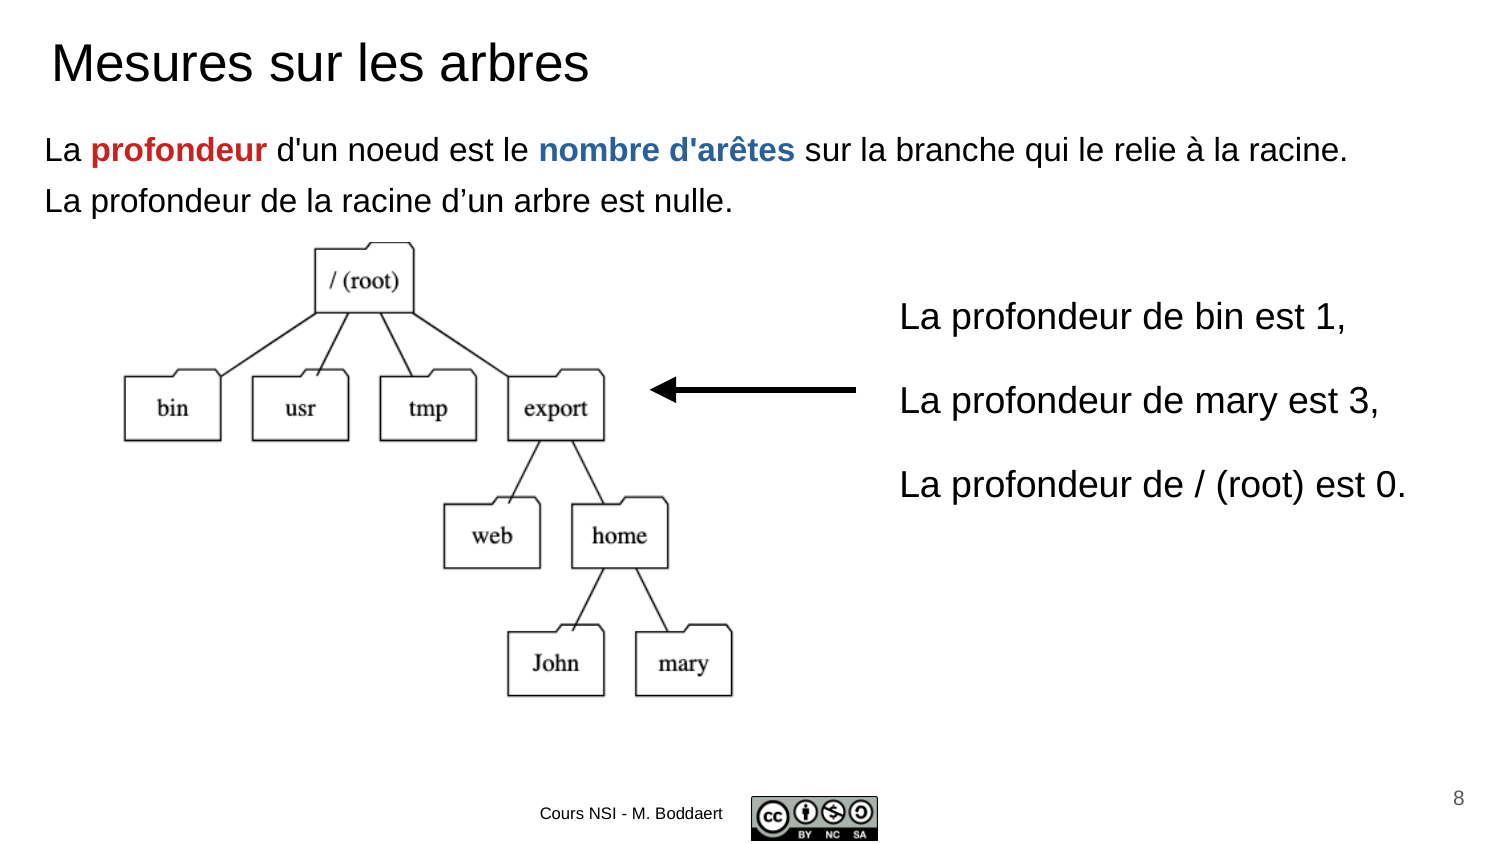

# Mesures sur les arbres
La profondeur d'un noeud est le nombre d'arêtes sur la branche qui le relie à la racine.
La profondeur de la racine d’un arbre est nulle.
La profondeur de bin est 1,
La profondeur de mary est 3,
La profondeur de / (root) est 0.